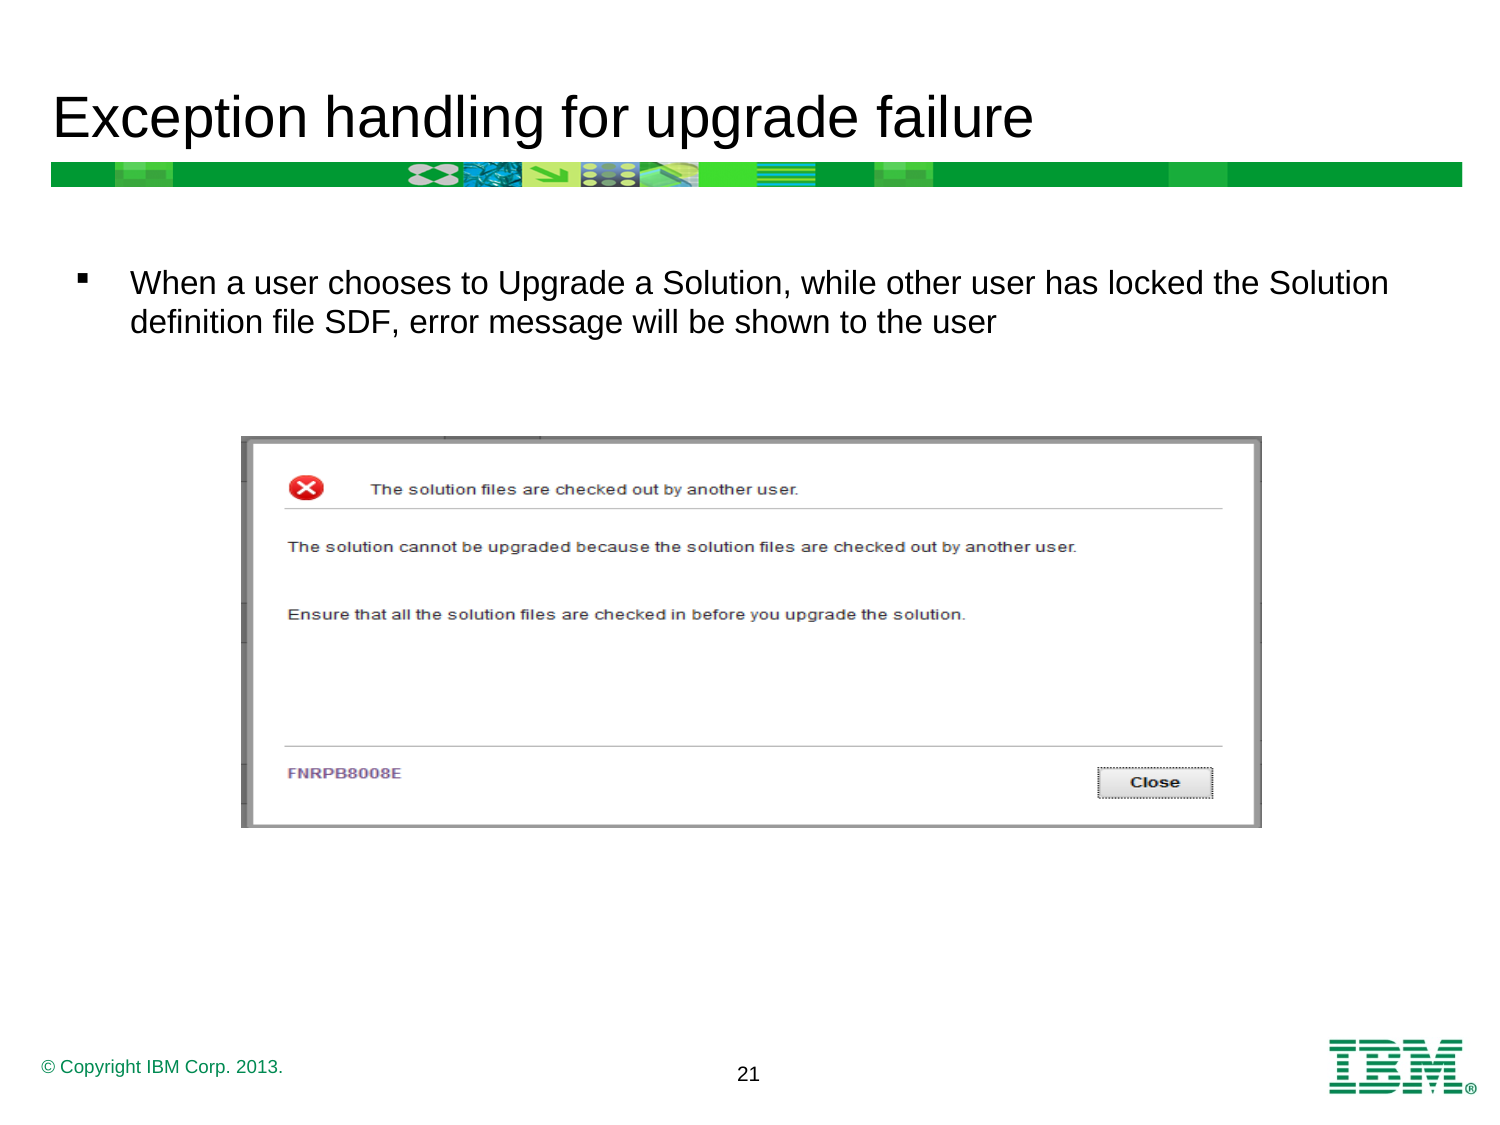

# Exception handling for upgrade failure
When a user chooses to Upgrade a Solution, while other user has locked the Solution definition file SDF, error message will be shown to the user
21